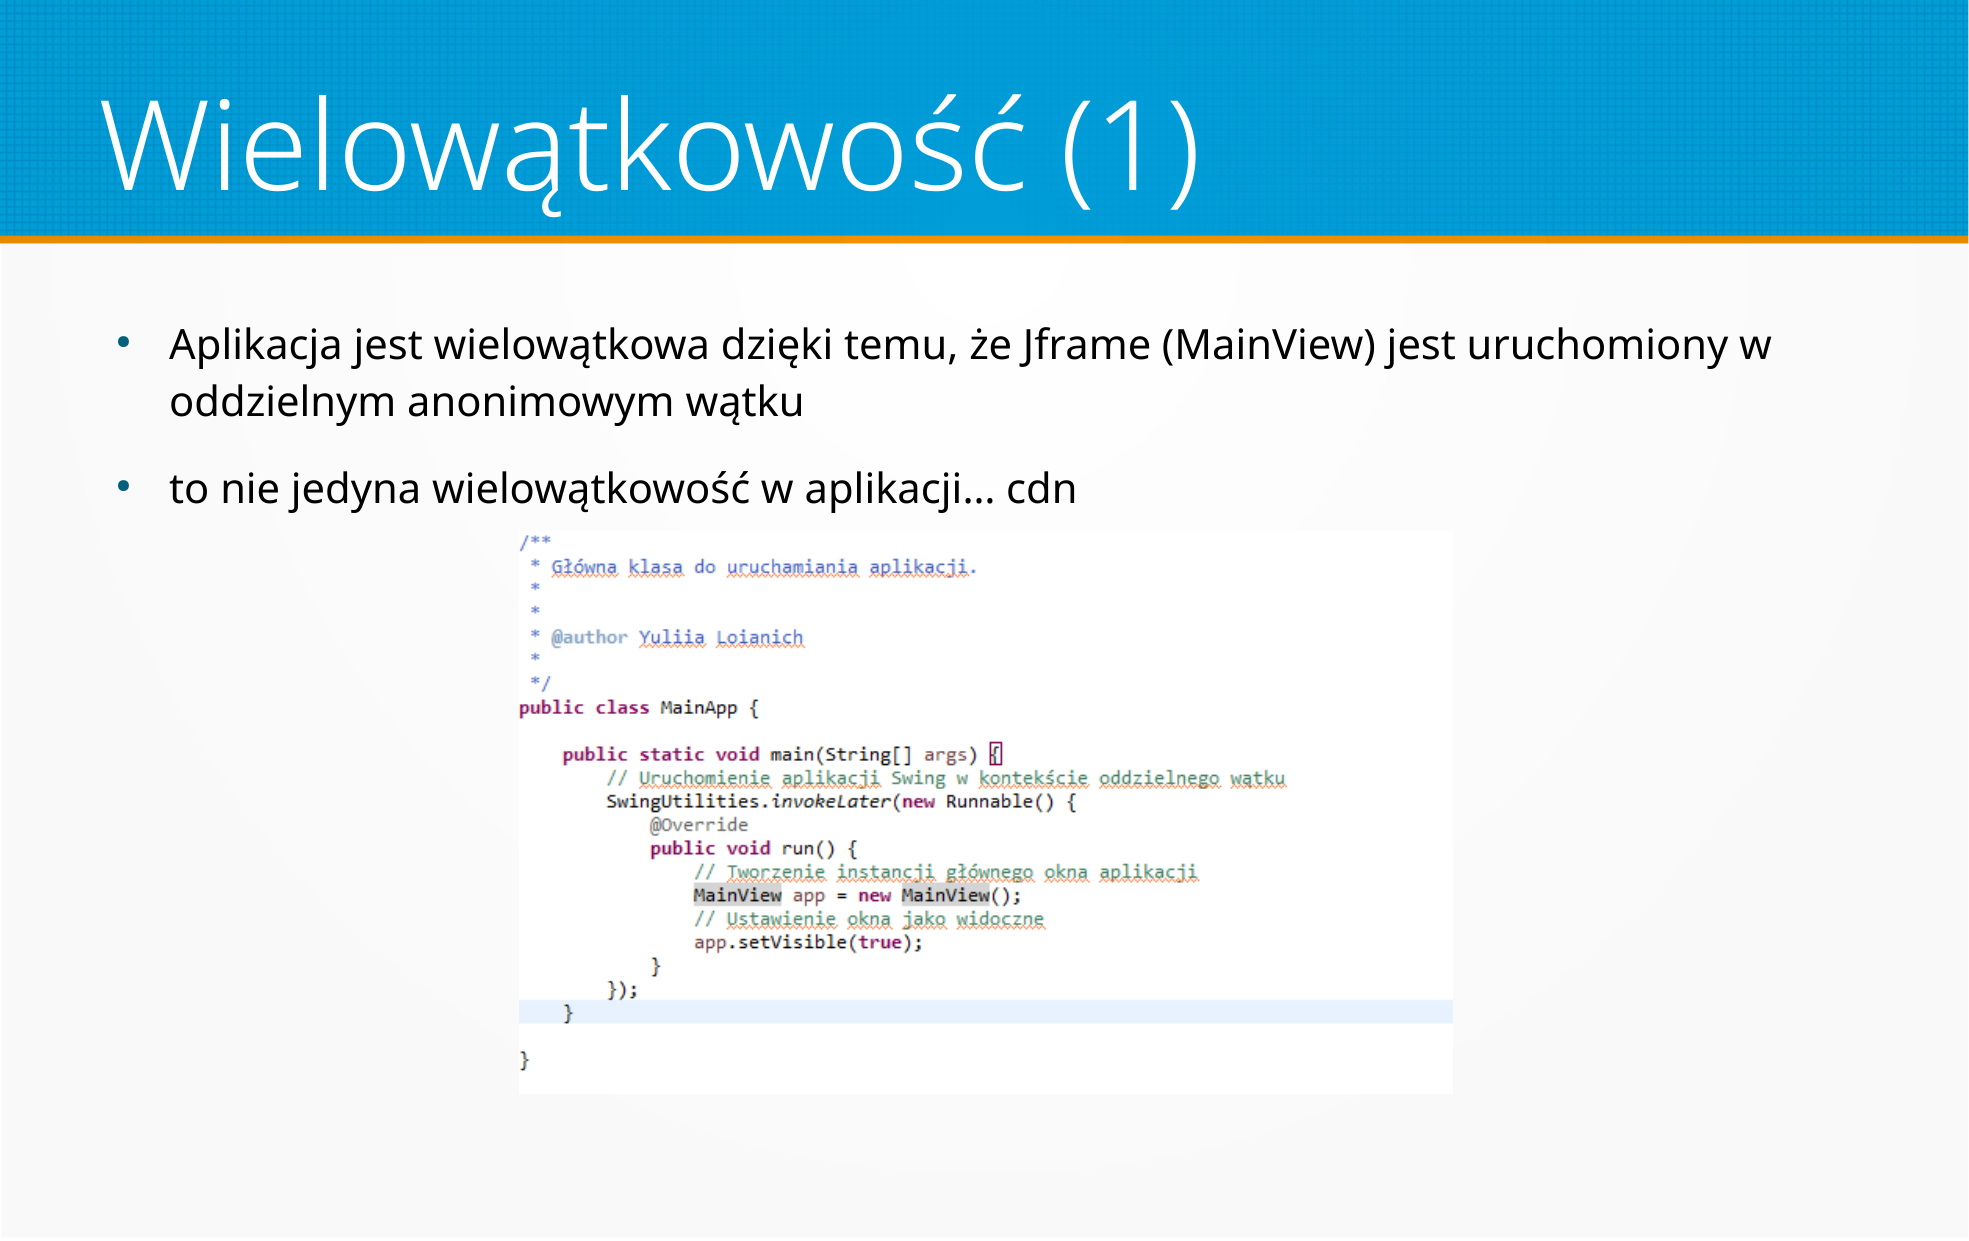

# Wielowątkowość (1)
Aplikacja jest wielowątkowa dzięki temu, że Jframe (MainView) jest uruchomiony w oddzielnym anonimowym wątku
to nie jedyna wielowątkowość w aplikacji… cdn